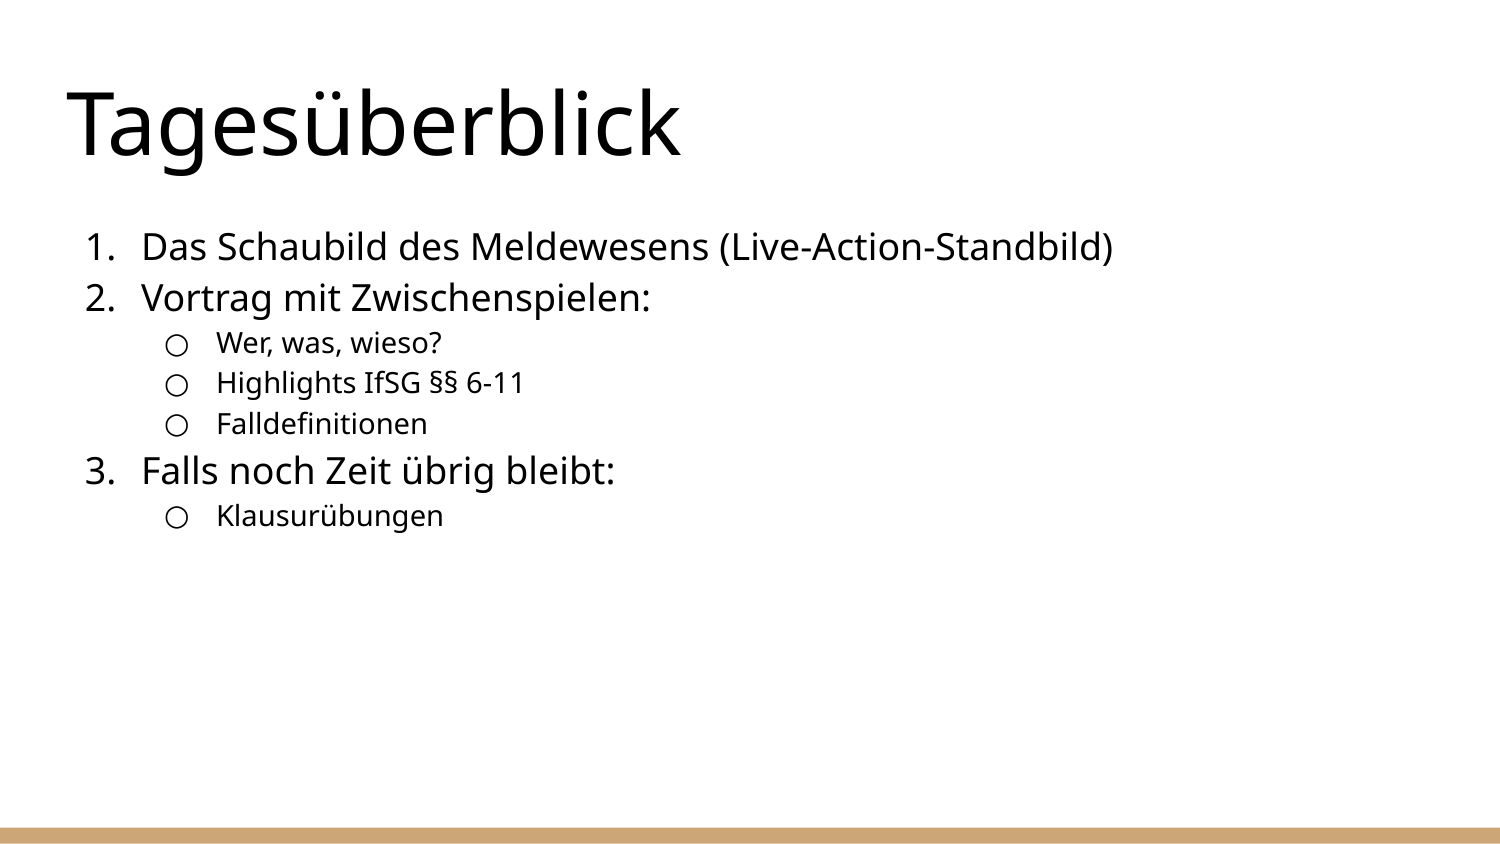

# Tagesüberblick
Das Schaubild des Meldewesens (Live-Action-Standbild)
Vortrag mit Zwischenspielen:
Wer, was, wieso?
Highlights IfSG §§ 6-11
Falldefinitionen
Falls noch Zeit übrig bleibt:
Klausurübungen